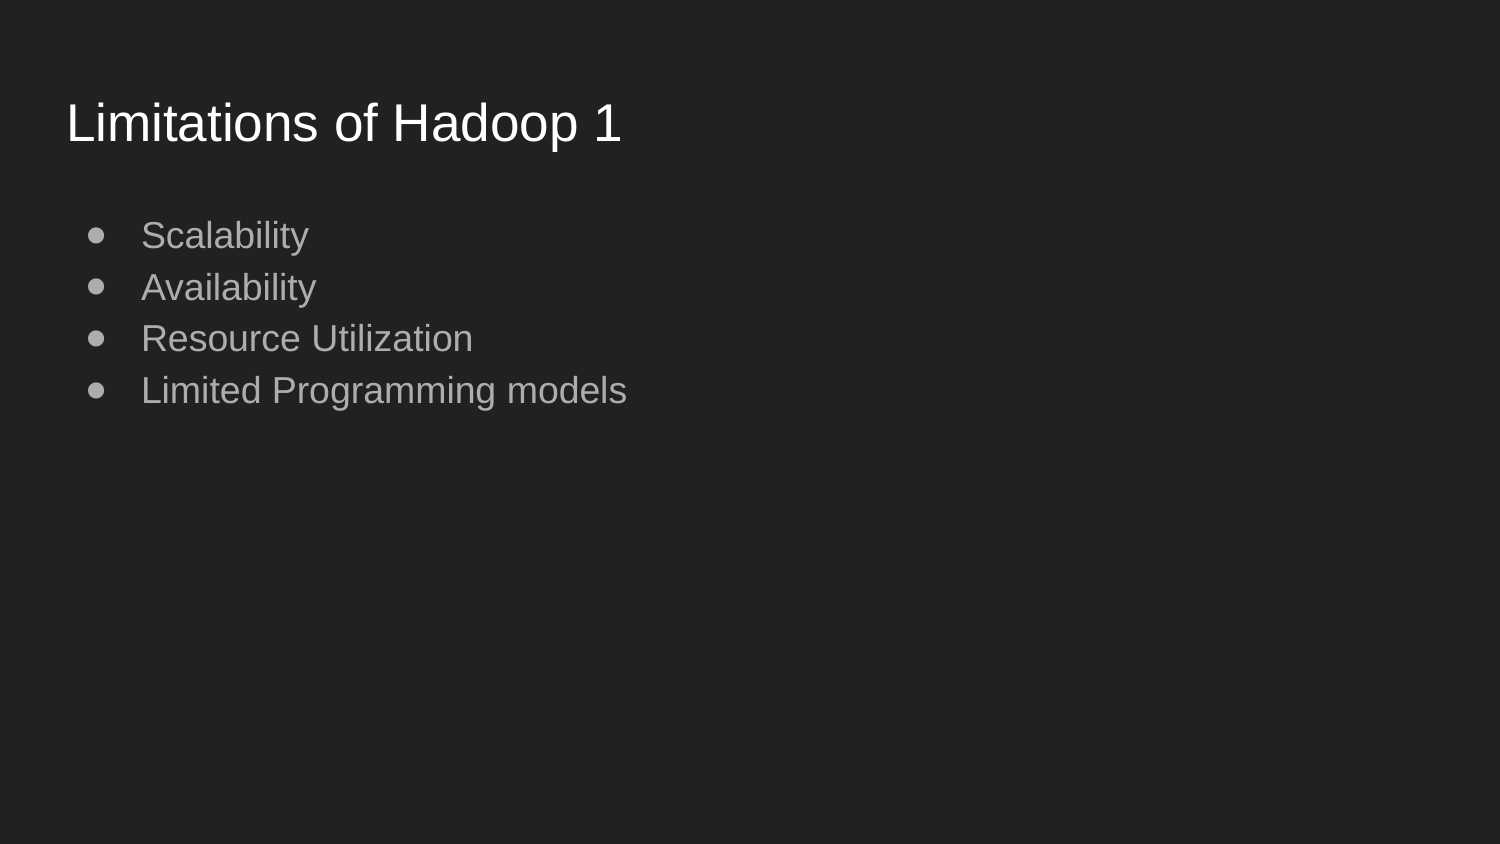

# Limitations of Hadoop 1
Scalability
Availability
Resource Utilization
Limited Programming models